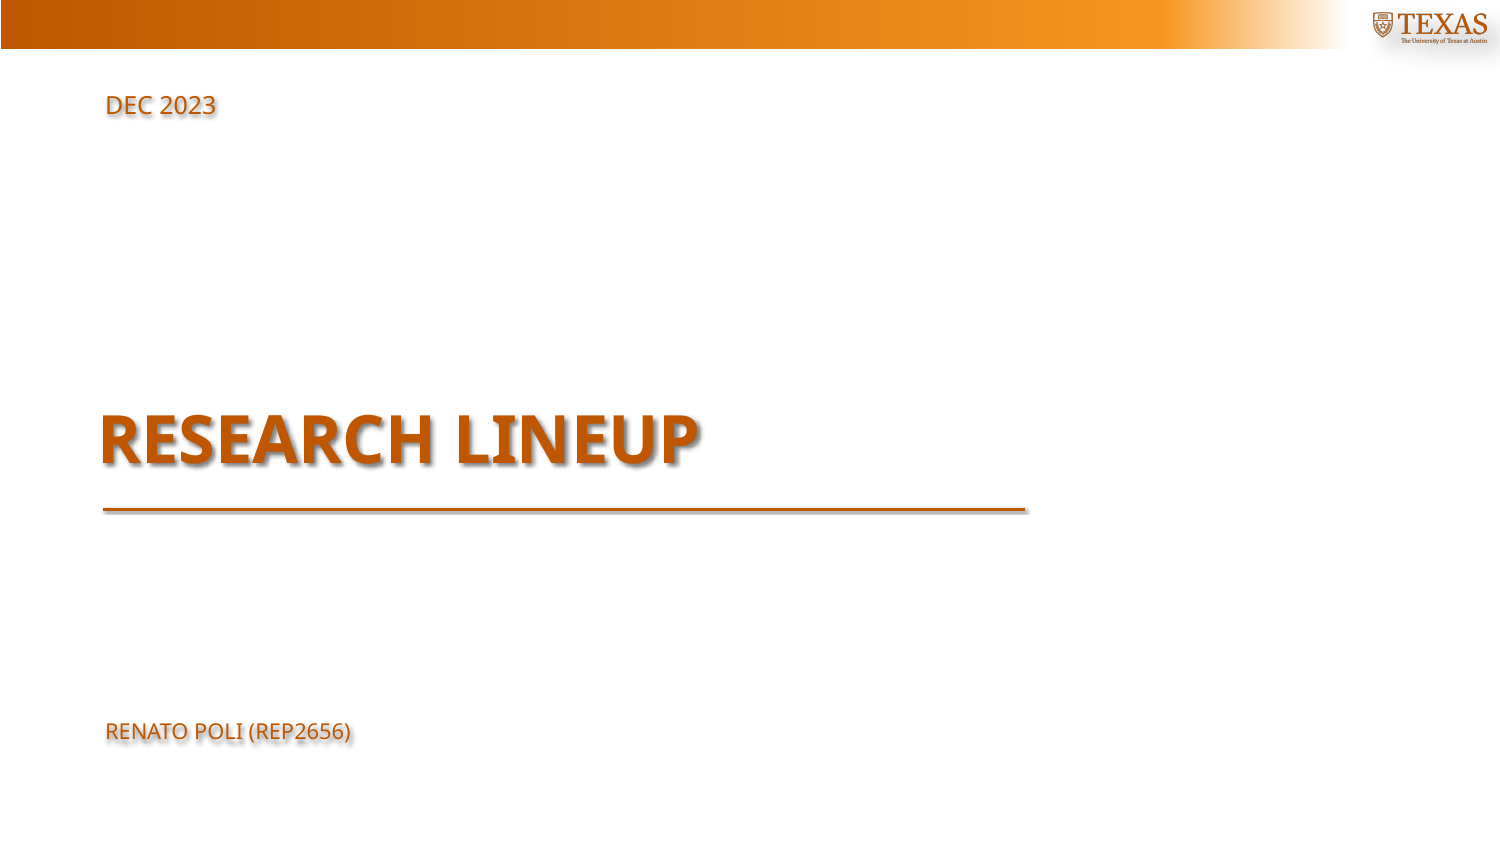

Dec 2023
RESEARCH LINEUP
Renato poli (rep2656)